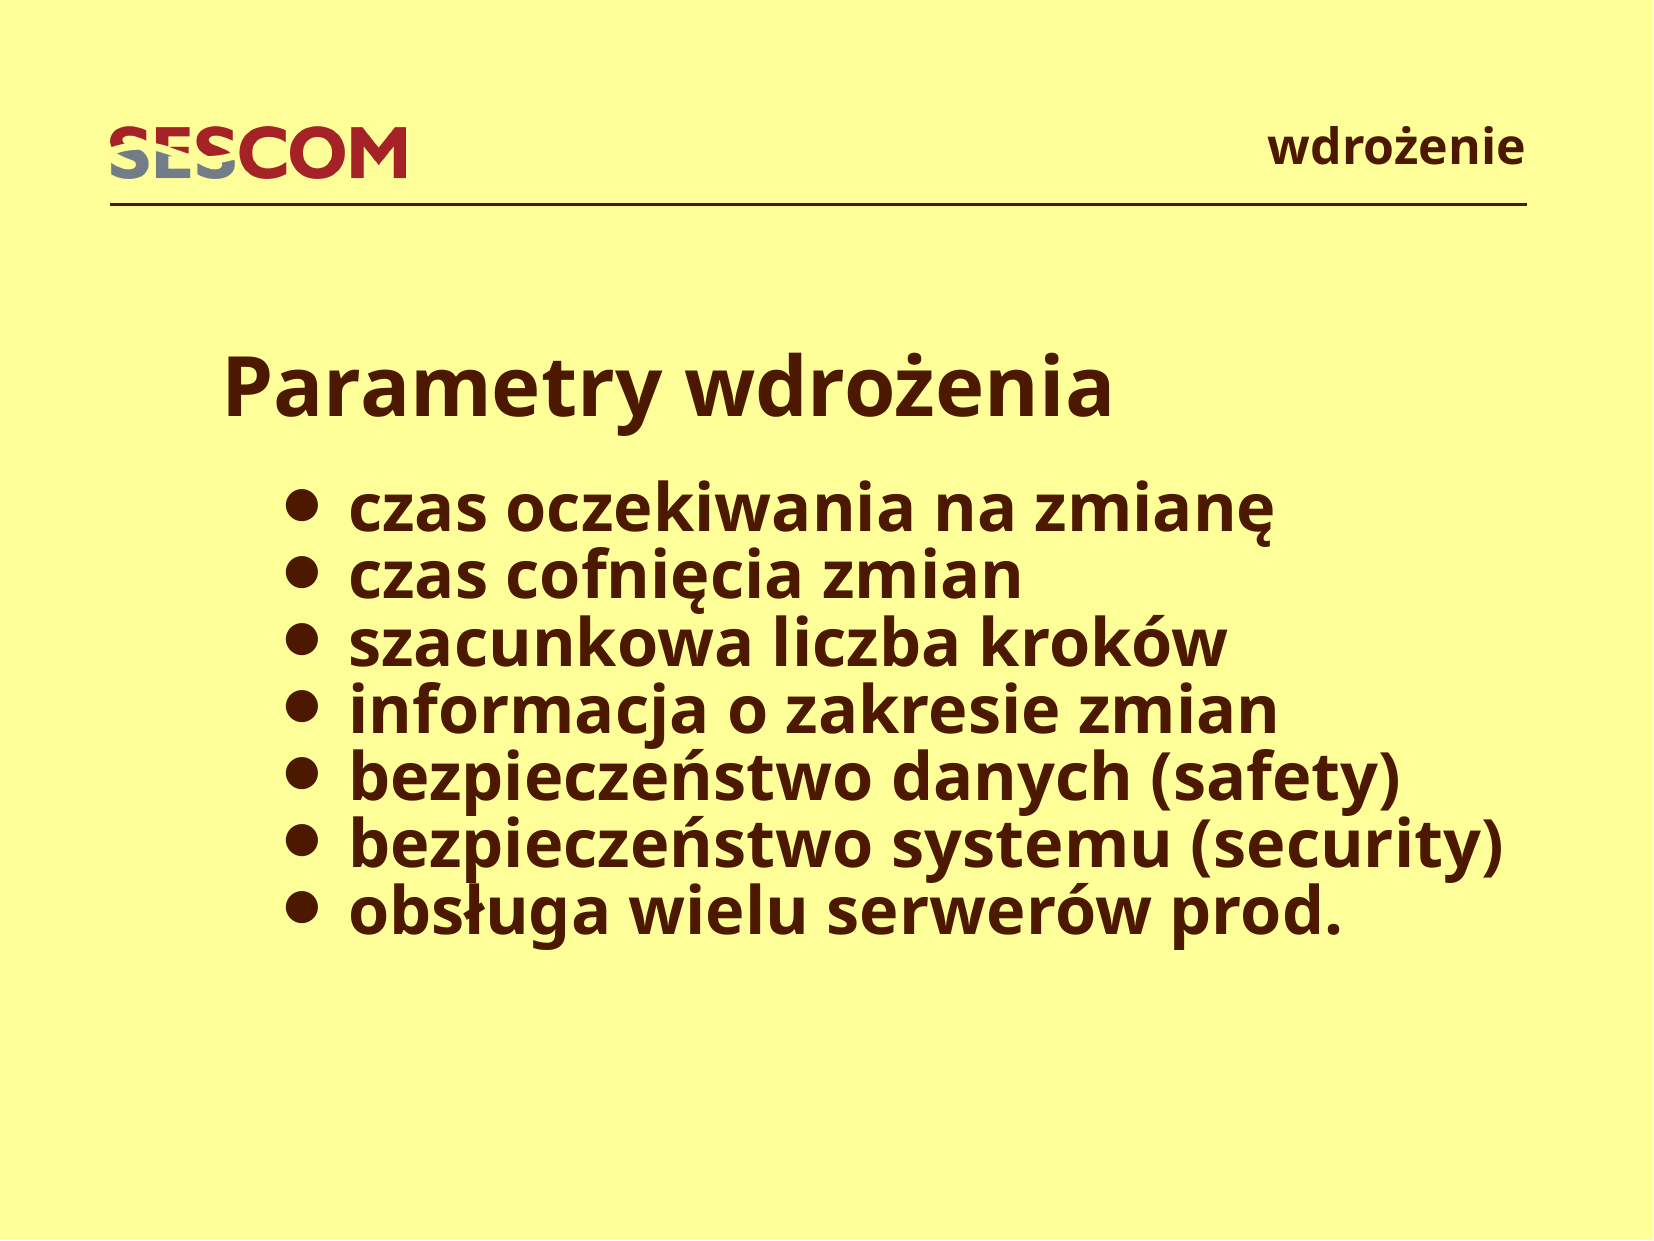

wdrożenie
Parametry wdrożenia
czas oczekiwania na zmianę
czas cofnięcia zmian
szacunkowa liczba kroków
informacja o zakresie zmian
bezpieczeństwo danych (safety)
bezpieczeństwo systemu (security)
obsługa wielu serwerów prod.